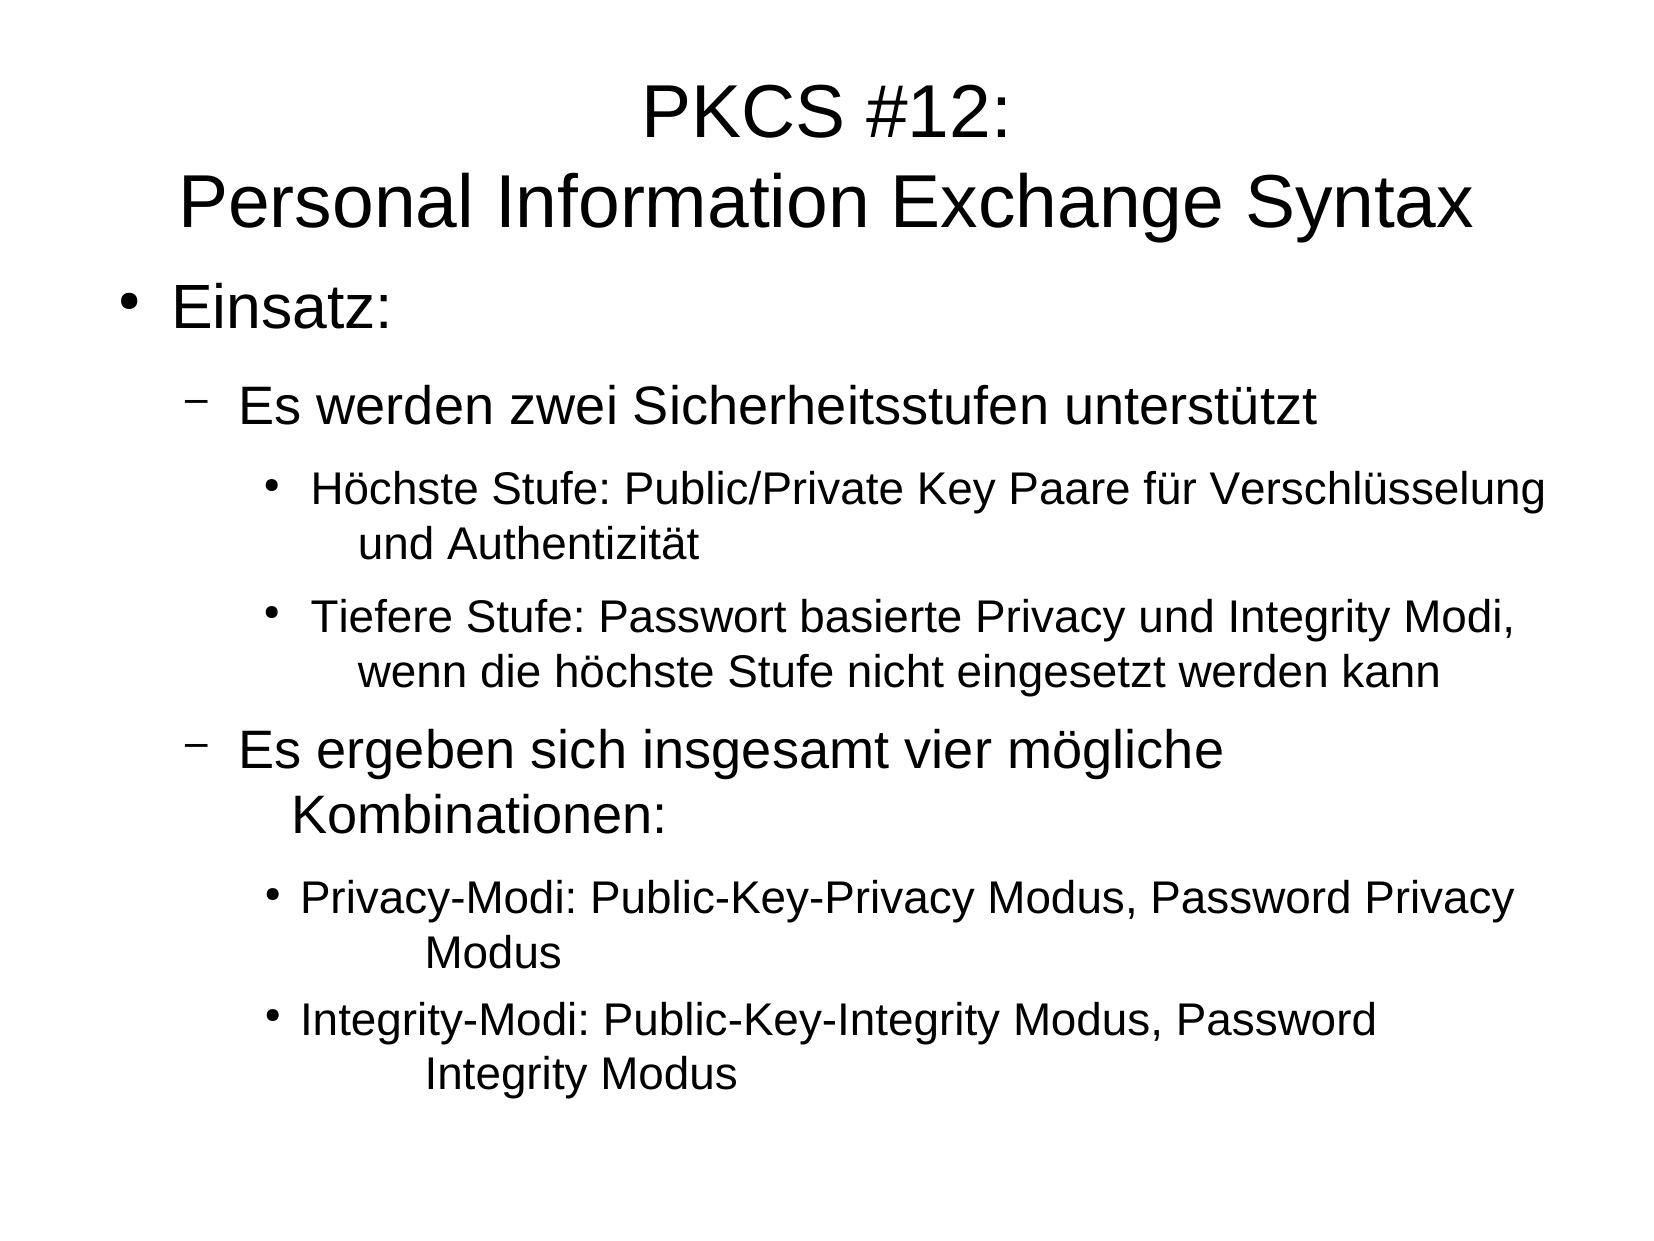

PKCS #12:
Personal Information Exchange Syntax
Einsatz:
Es werden zwei Sicherheitsstufen unterstützt
Höchste Stufe: Public/Private Key Paare für Verschlüsselung und Authentizität
Tiefere Stufe: Passwort basierte Privacy und Integrity Modi, wenn die höchste Stufe nicht eingesetzt werden kann
Es ergeben sich insgesamt vier mögliche Kombinationen:
Privacy-Modi: Public-Key-Privacy Modus, Password Privacy Modus
Integrity-Modi: Public-Key-Integrity Modus, Password Integrity Modus